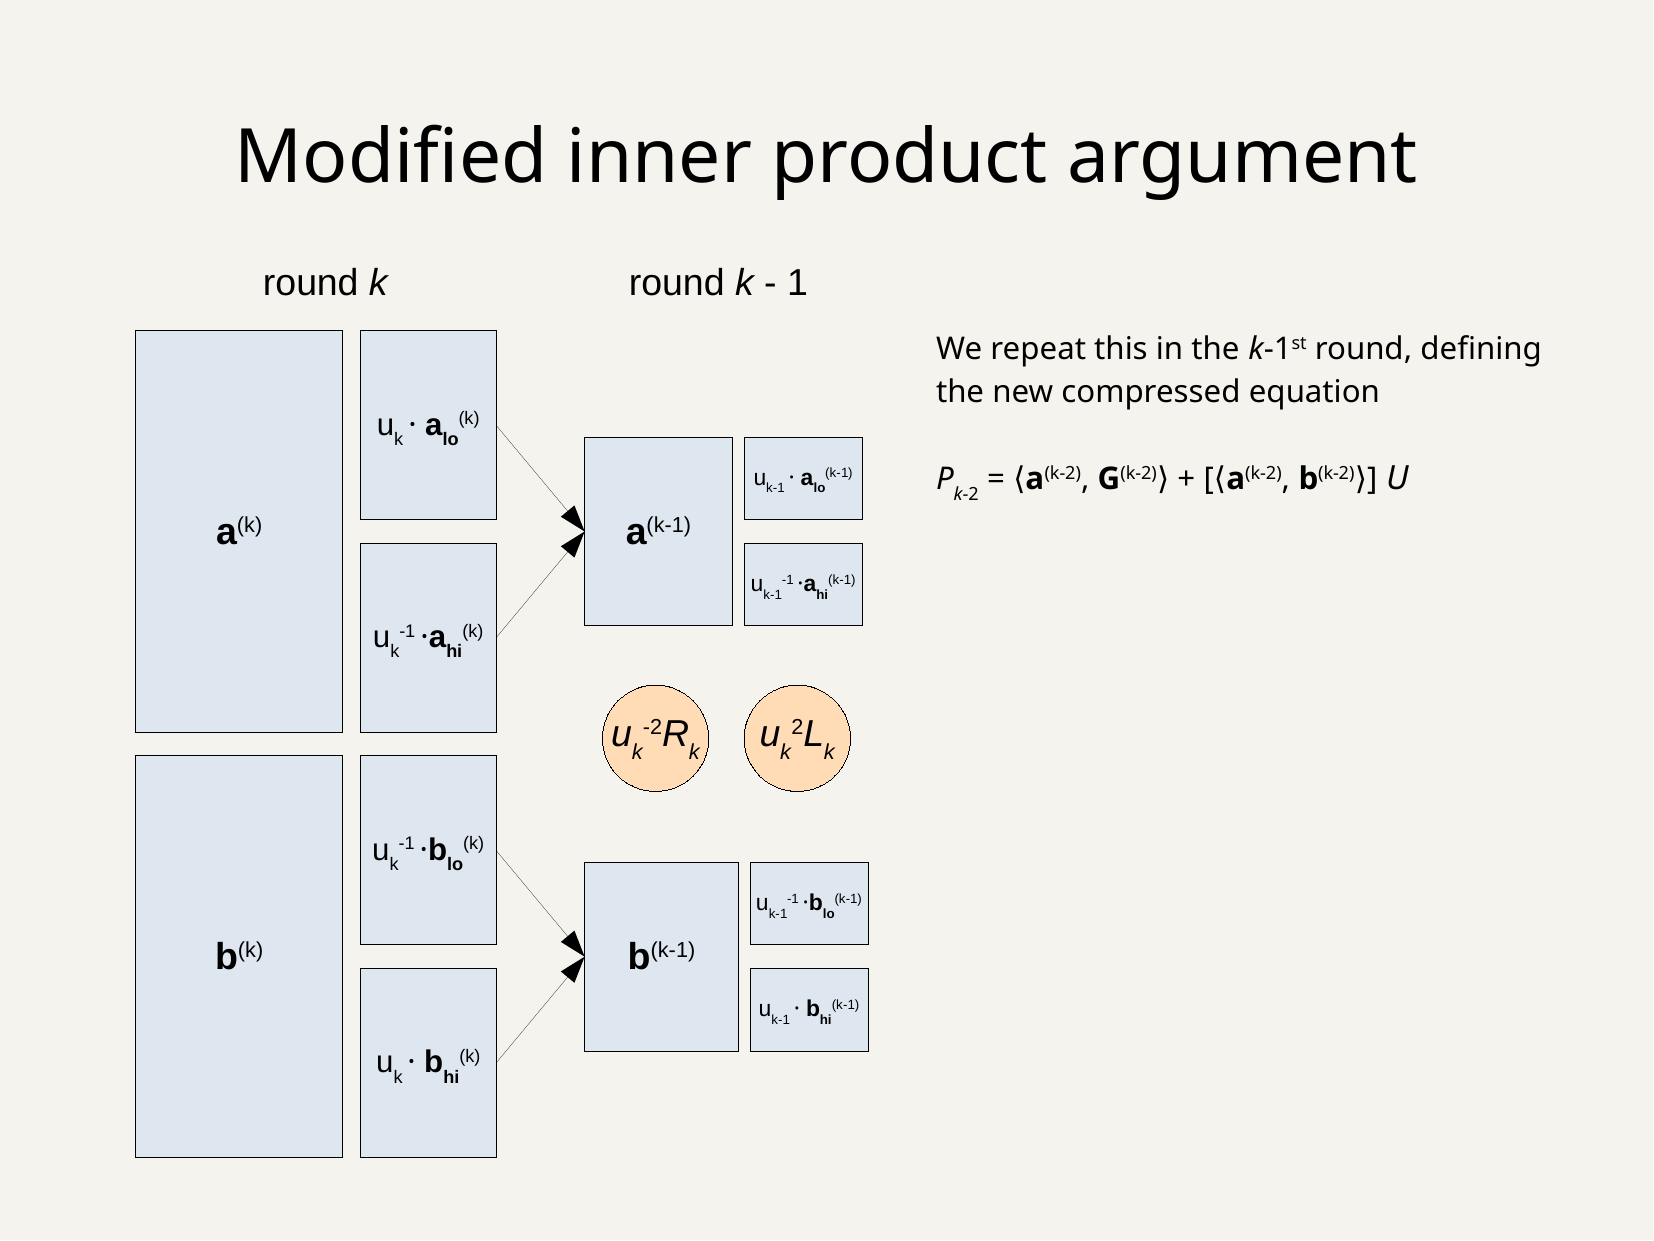

# Modified inner product argument
round k
round k - 1
We repeat this in the k-1st round, defining the new compressed equation
Pk-2 = ⟨a(k-2), G(k-2)⟩ + [⟨a(k-2), b(k-2)⟩] U
a(k)
uk · alo(k)
a(k-1)
uk-1 · alo(k-1)
uk-1 ·ahi(k)
uk-1-1 ·ahi(k-1)
uk-2Rk
uk2Lk
b(k)
uk-1 ·blo(k)
b(k-1)
uk-1-1 ·blo(k-1)
uk · bhi(k)
uk-1 · bhi(k-1)